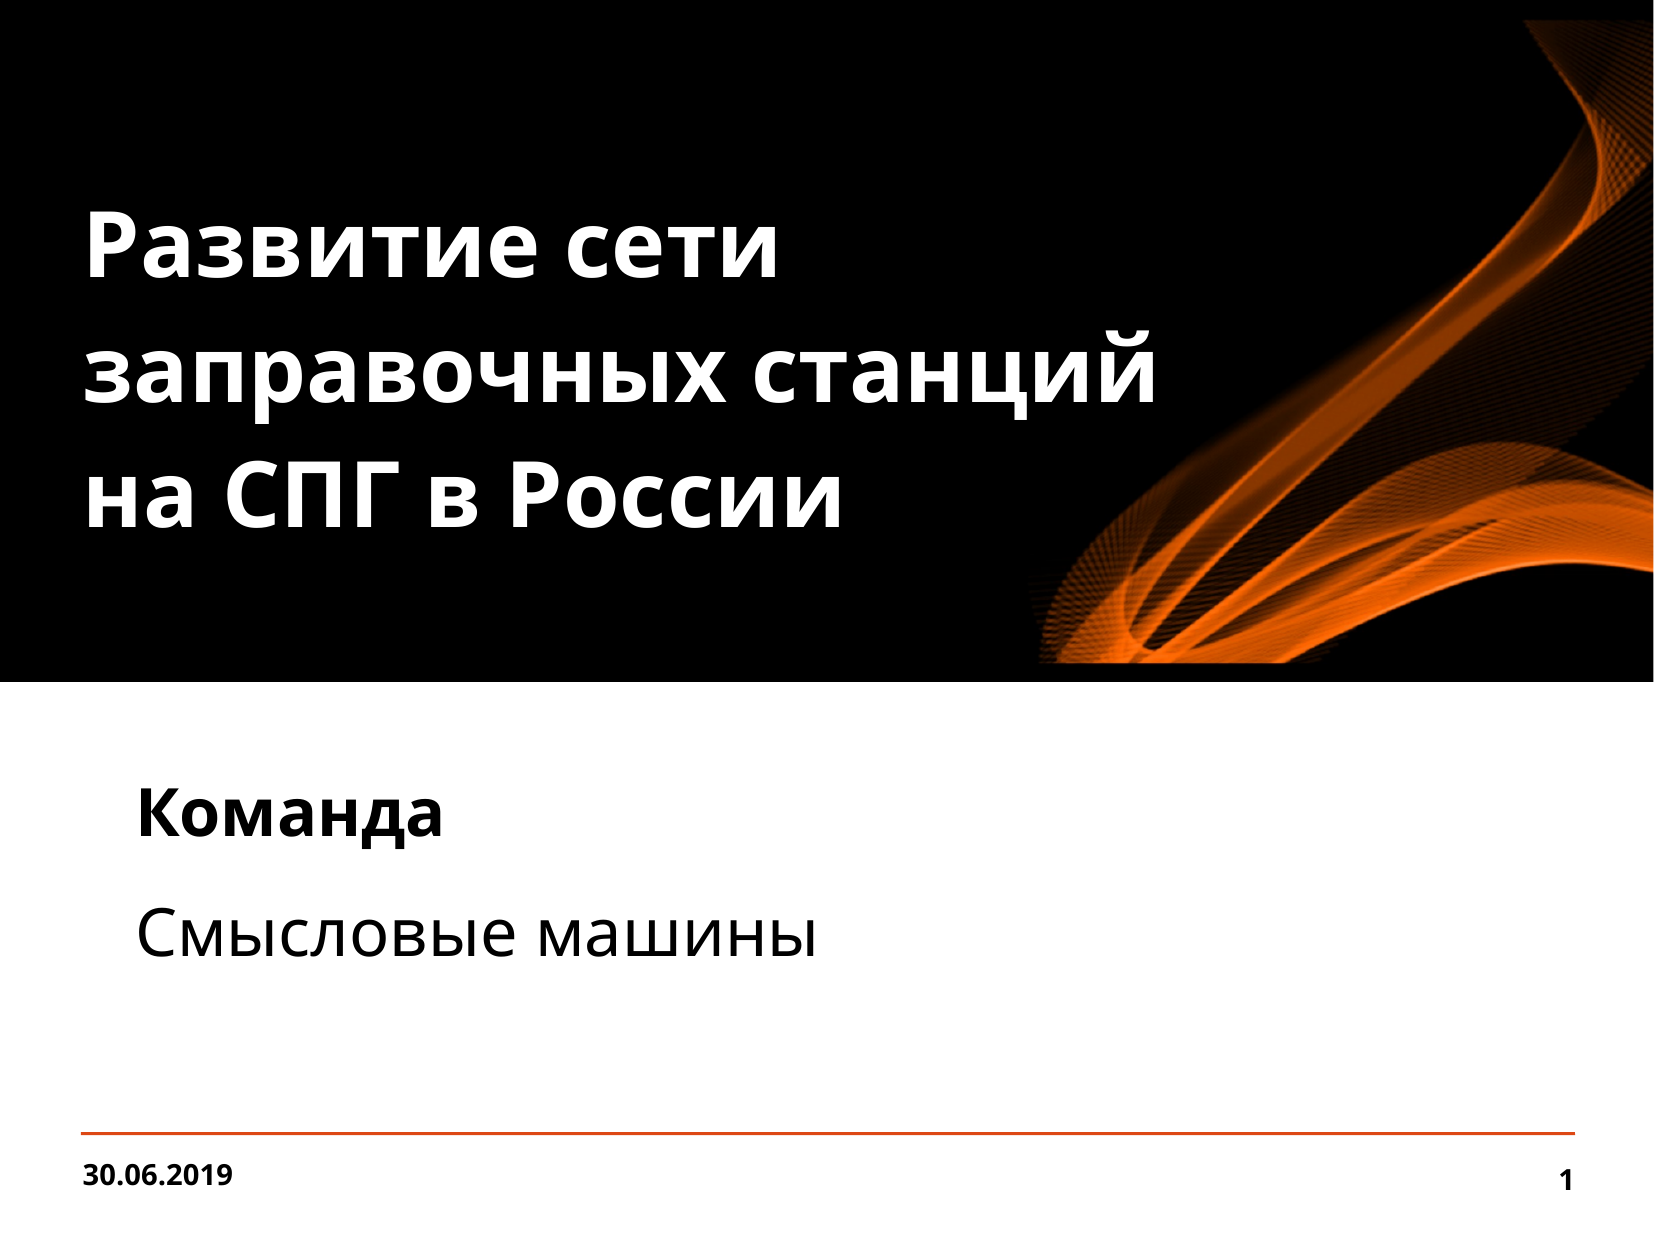

# Развитие сети заправочных станций на СПГ в России
Команда
Смысловые машины